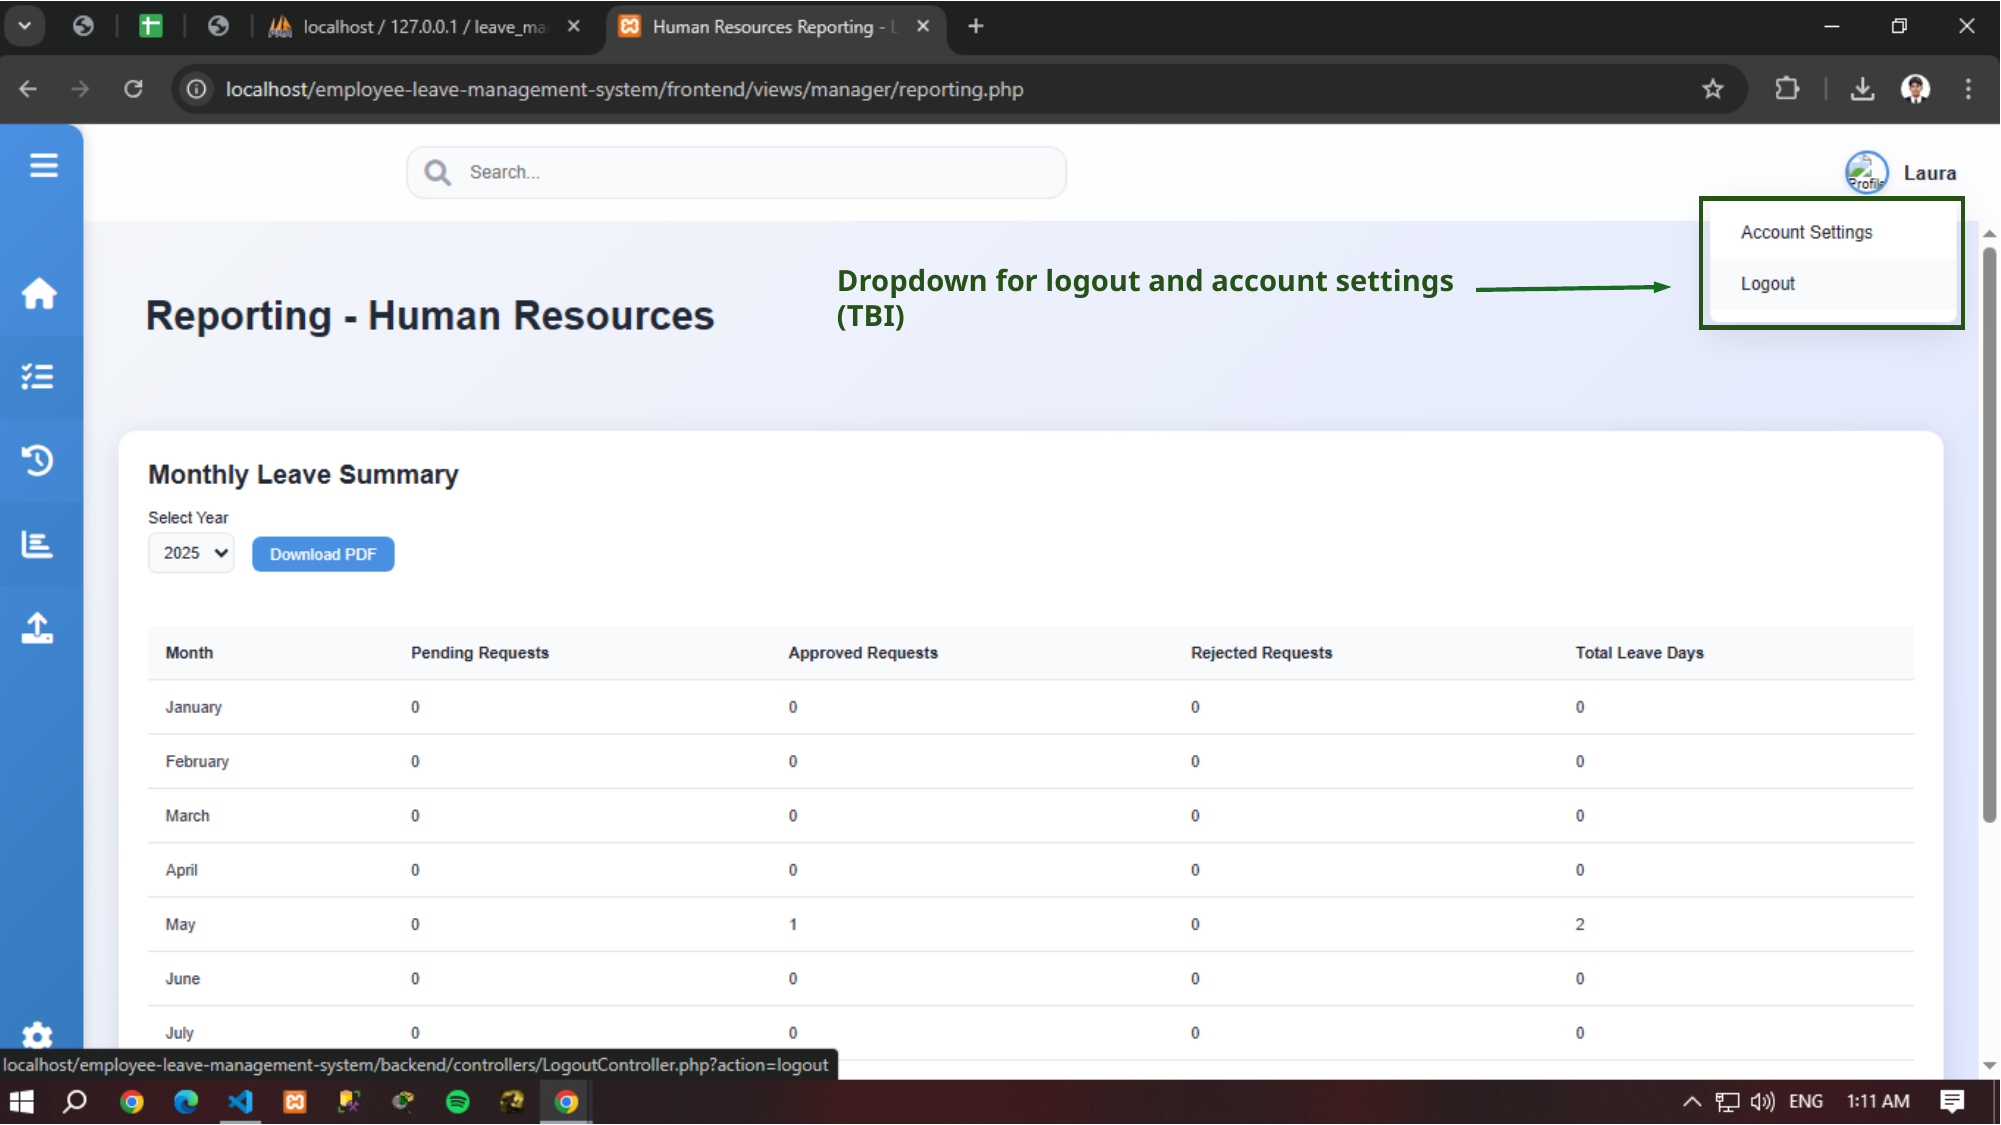

Dropdown for logout and account settings (TBI)